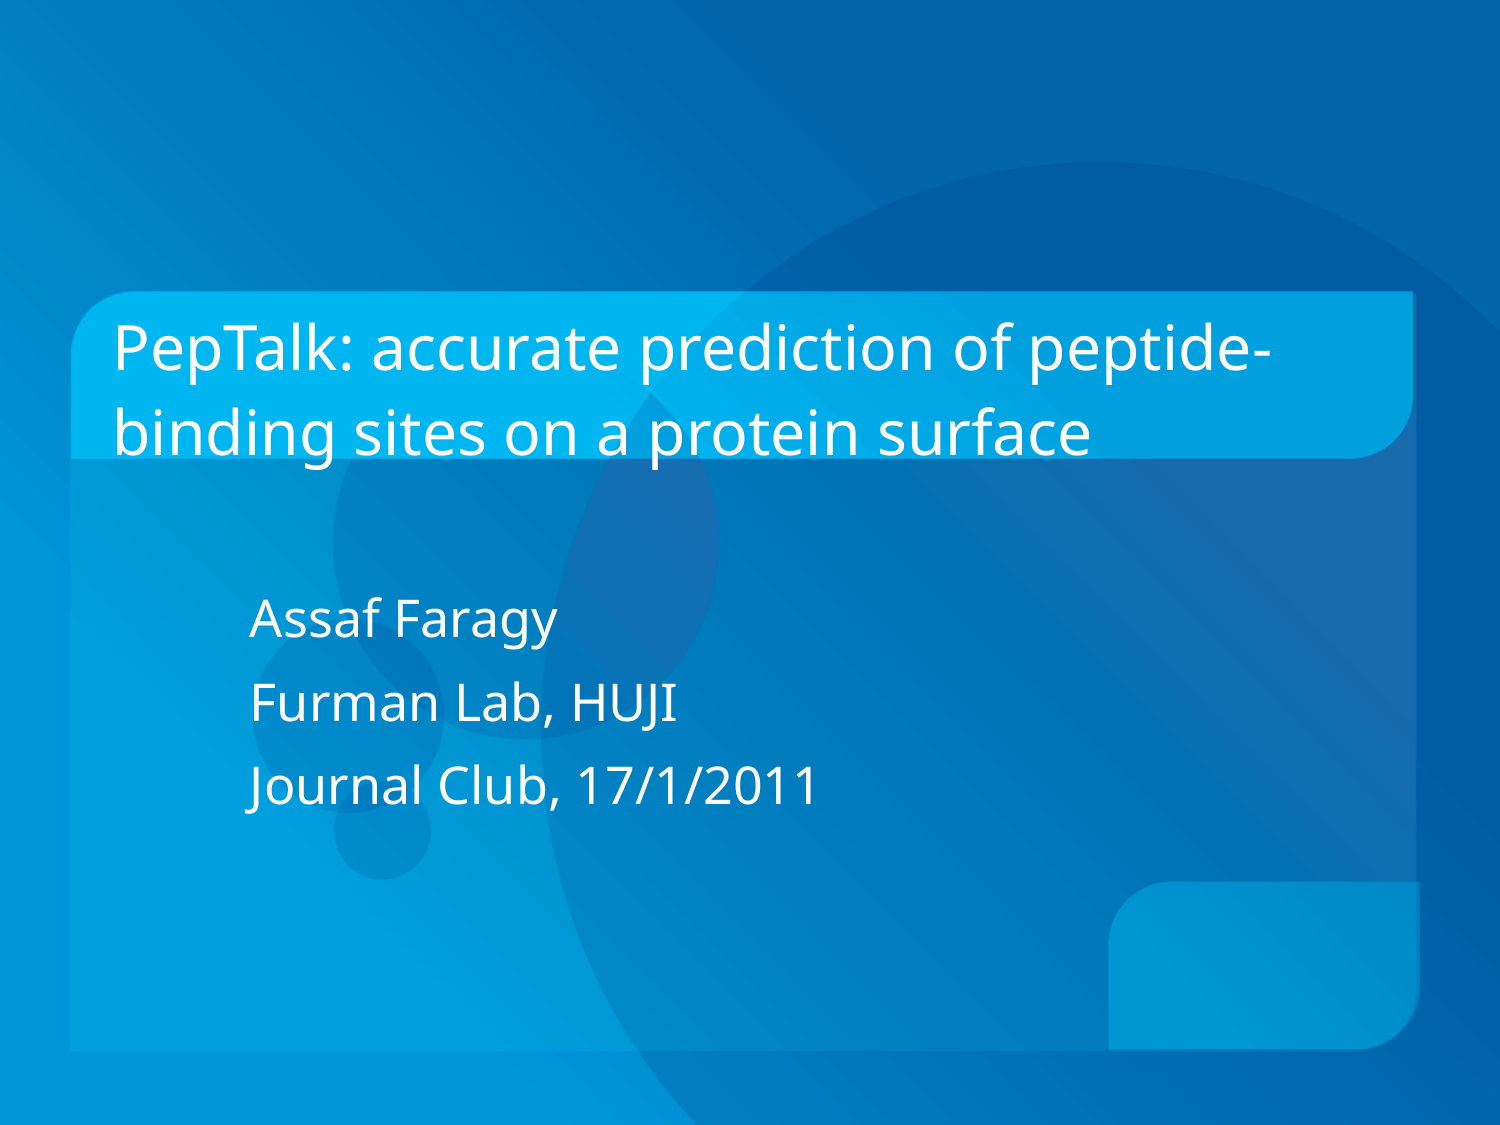

# PepTalk: accurate prediction of peptide-binding sites on a protein surface
Assaf Faragy
Furman Lab, HUJI
Journal Club, 17/1/2011